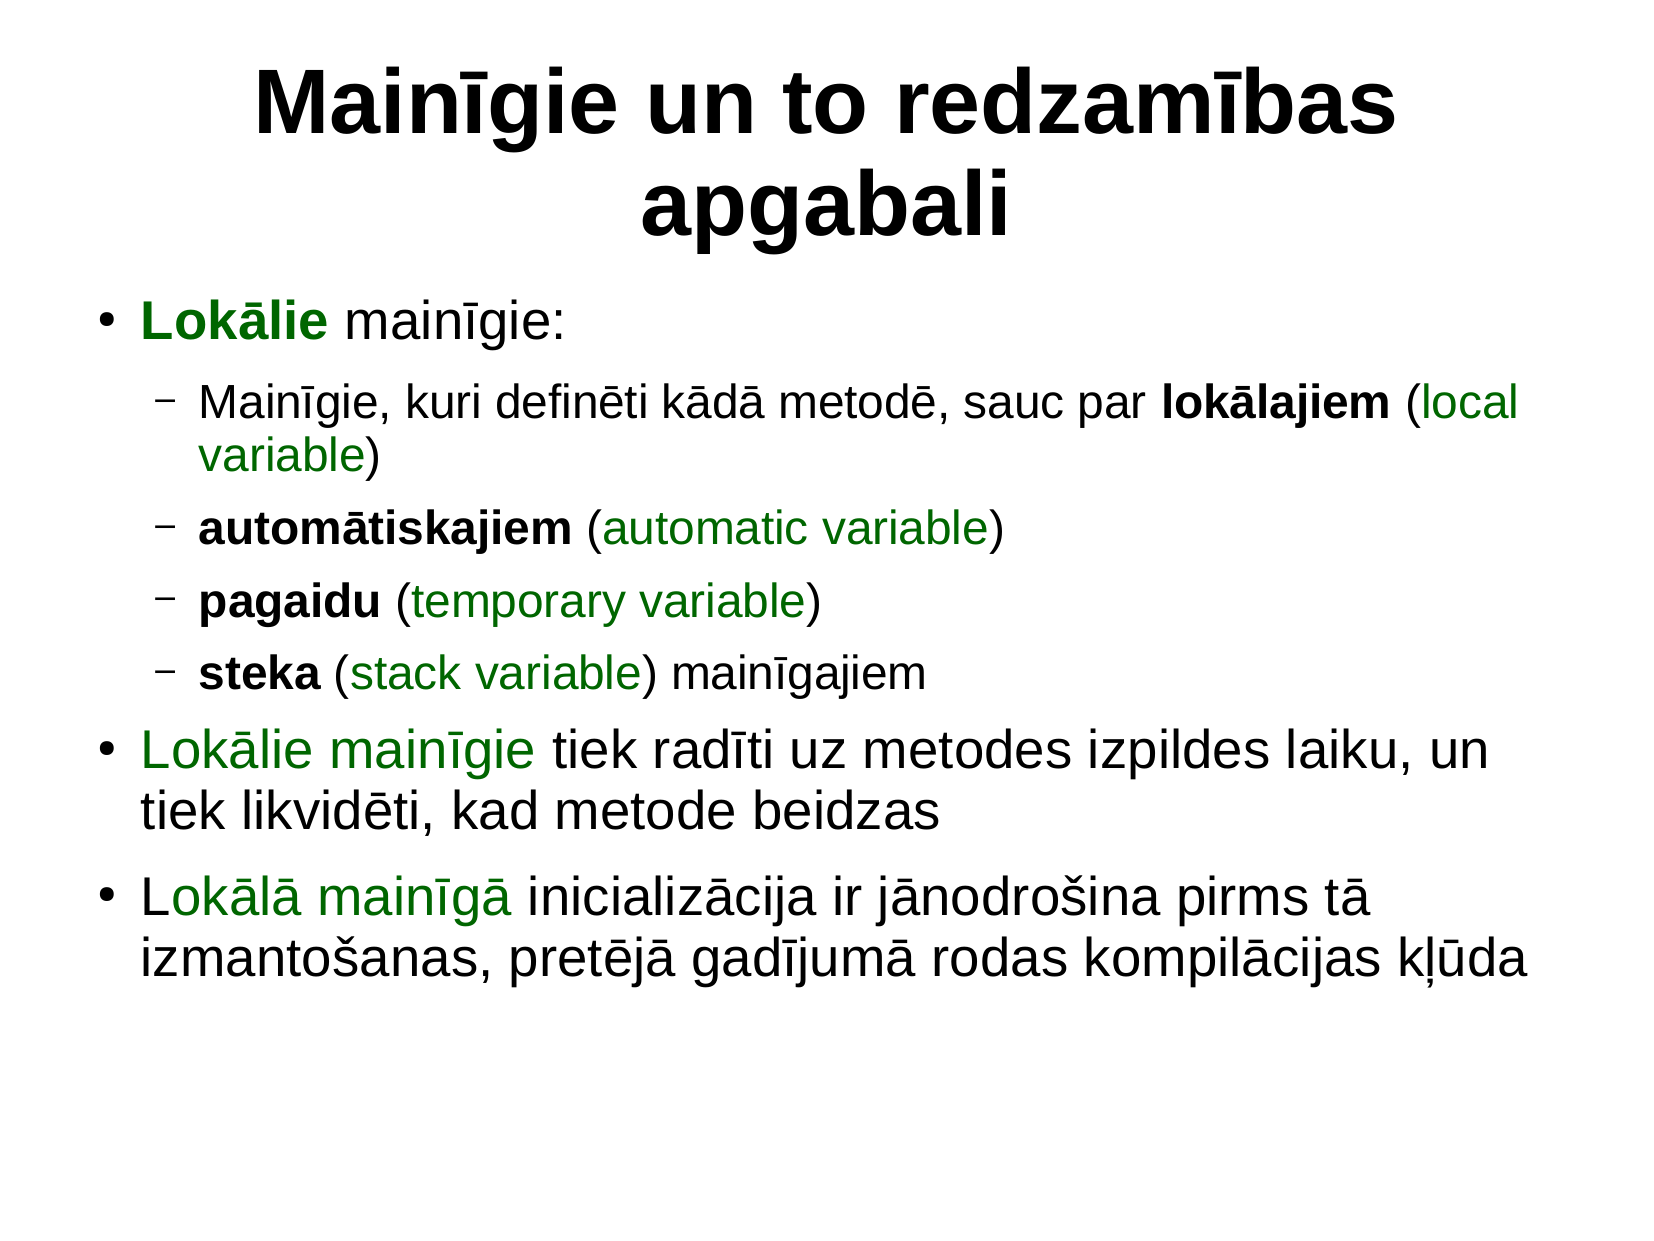

# Mainīgie un to redzamības apgabali
Lokālie mainīgie:
Mainīgie, kuri definēti kādā metodē, sauc par lokālajiem (local variable)
automātiskajiem (automatic variable)
pagaidu (temporary variable)
steka (stack variable) mainīgajiem
Lokālie mainīgie tiek radīti uz metodes izpildes laiku, un tiek likvidēti, kad metode beidzas
Lokālā mainīgā inicializācija ir jānodrošina pirms tā izmantošanas, pretējā gadījumā rodas kompilācijas kļūda